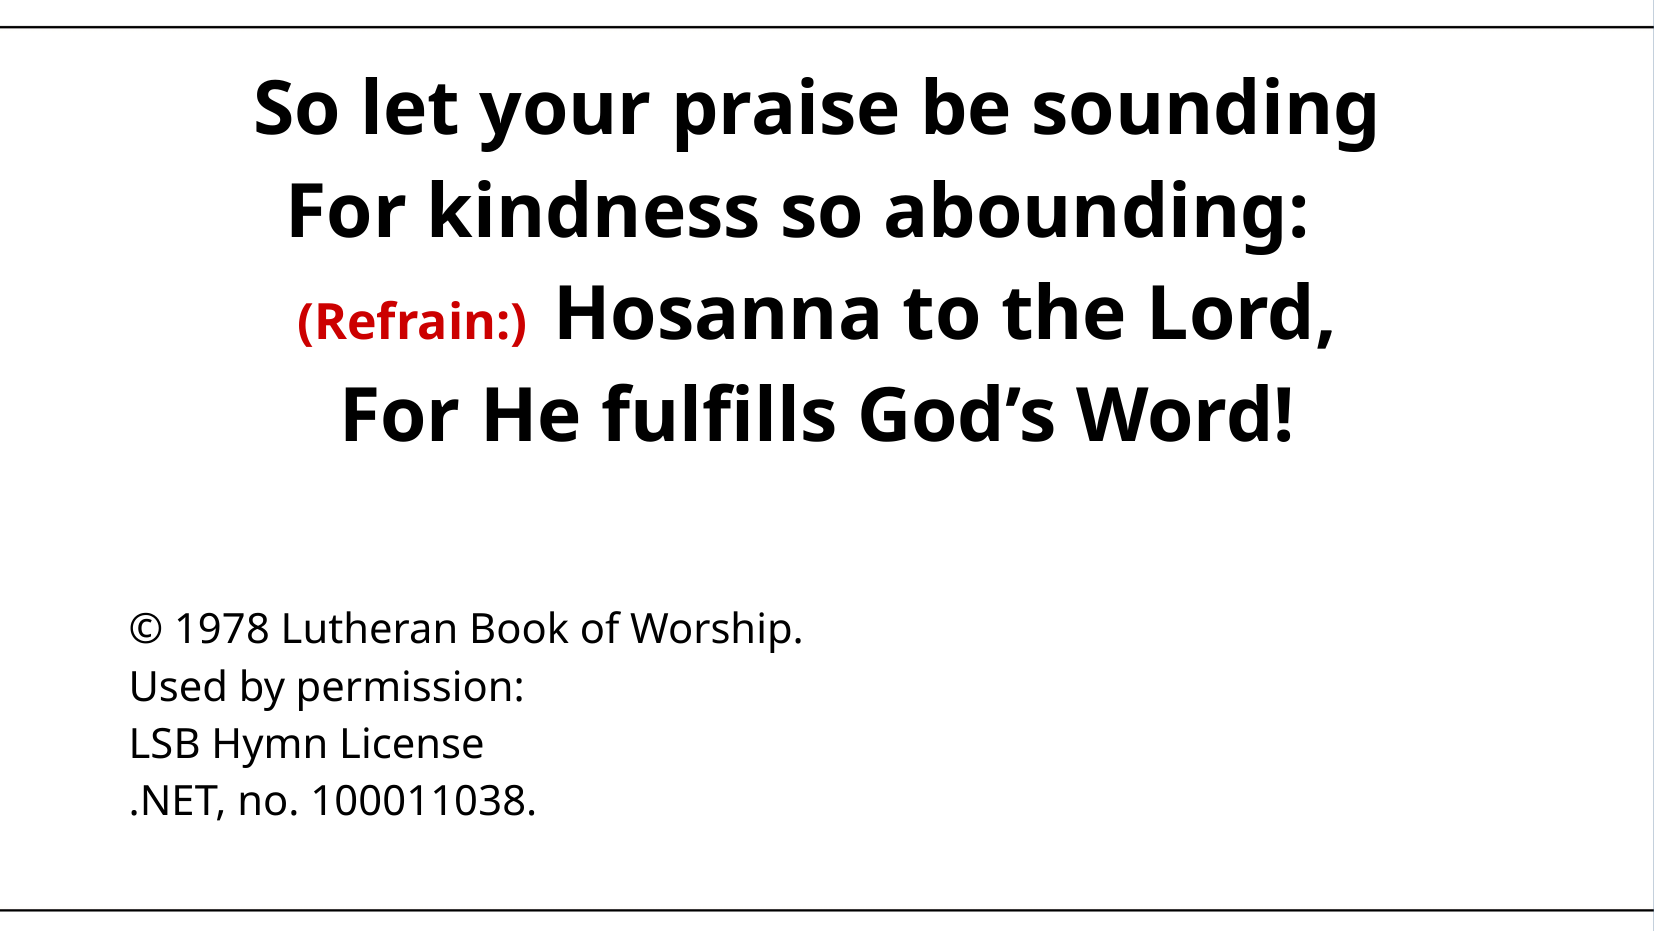

So let your praise be sounding
For kindness so abounding:
(Refrain:) Hosanna to the Lord,
For He fulfills God’s Word!
 © 1978 Lutheran Book of Worship.
 Used by permission:
 LSB Hymn License
 .NET, no. 100011038.